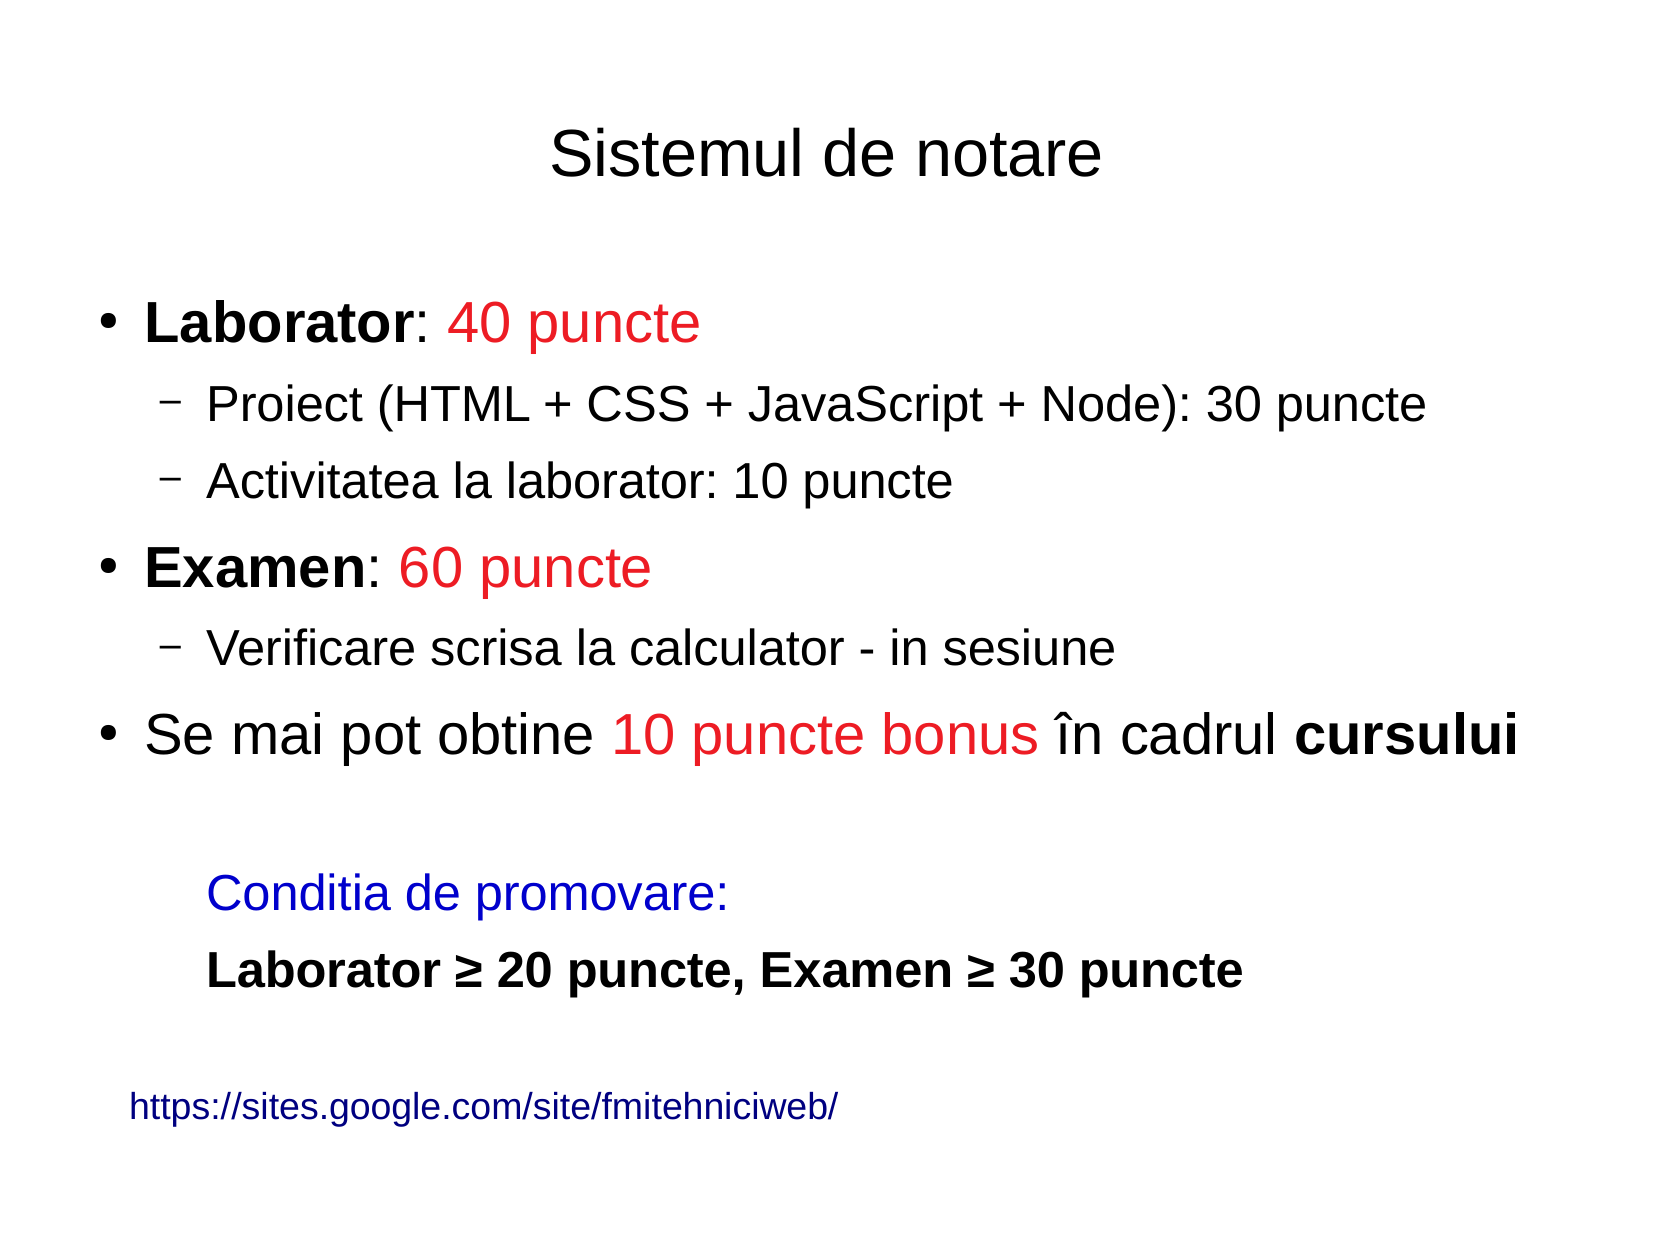

# Sistemul de notare
Laborator: 40 puncte
Proiect (HTML + CSS + JavaScript + Node): 30 puncte
Activitatea la laborator: 10 puncte
Examen: 60 puncte
Verificare scrisa la calculator - in sesiune
Se mai pot obtine 10 puncte bonus în cadrul cursului
Conditia de promovare:
Laborator ≥ 20 puncte, Examen ≥ 30 puncte
https://sites.google.com/site/fmitehniciweb/